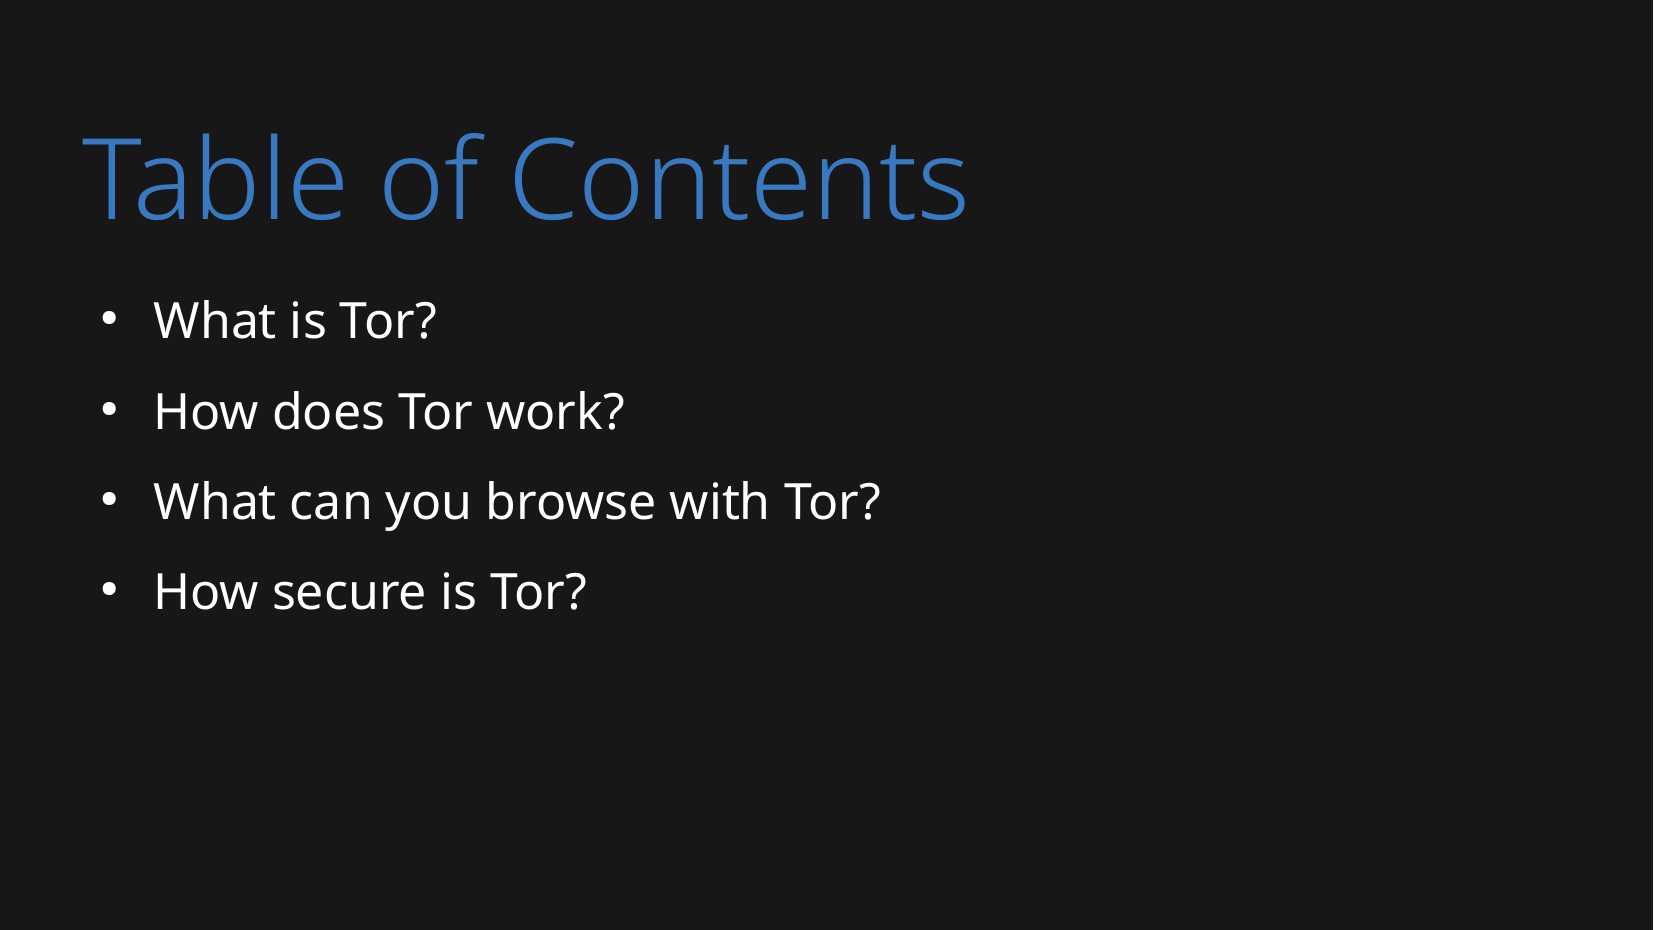

# Table of Contents
What is Tor?
How does Tor work?
What can you browse with Tor?
How secure is Tor?